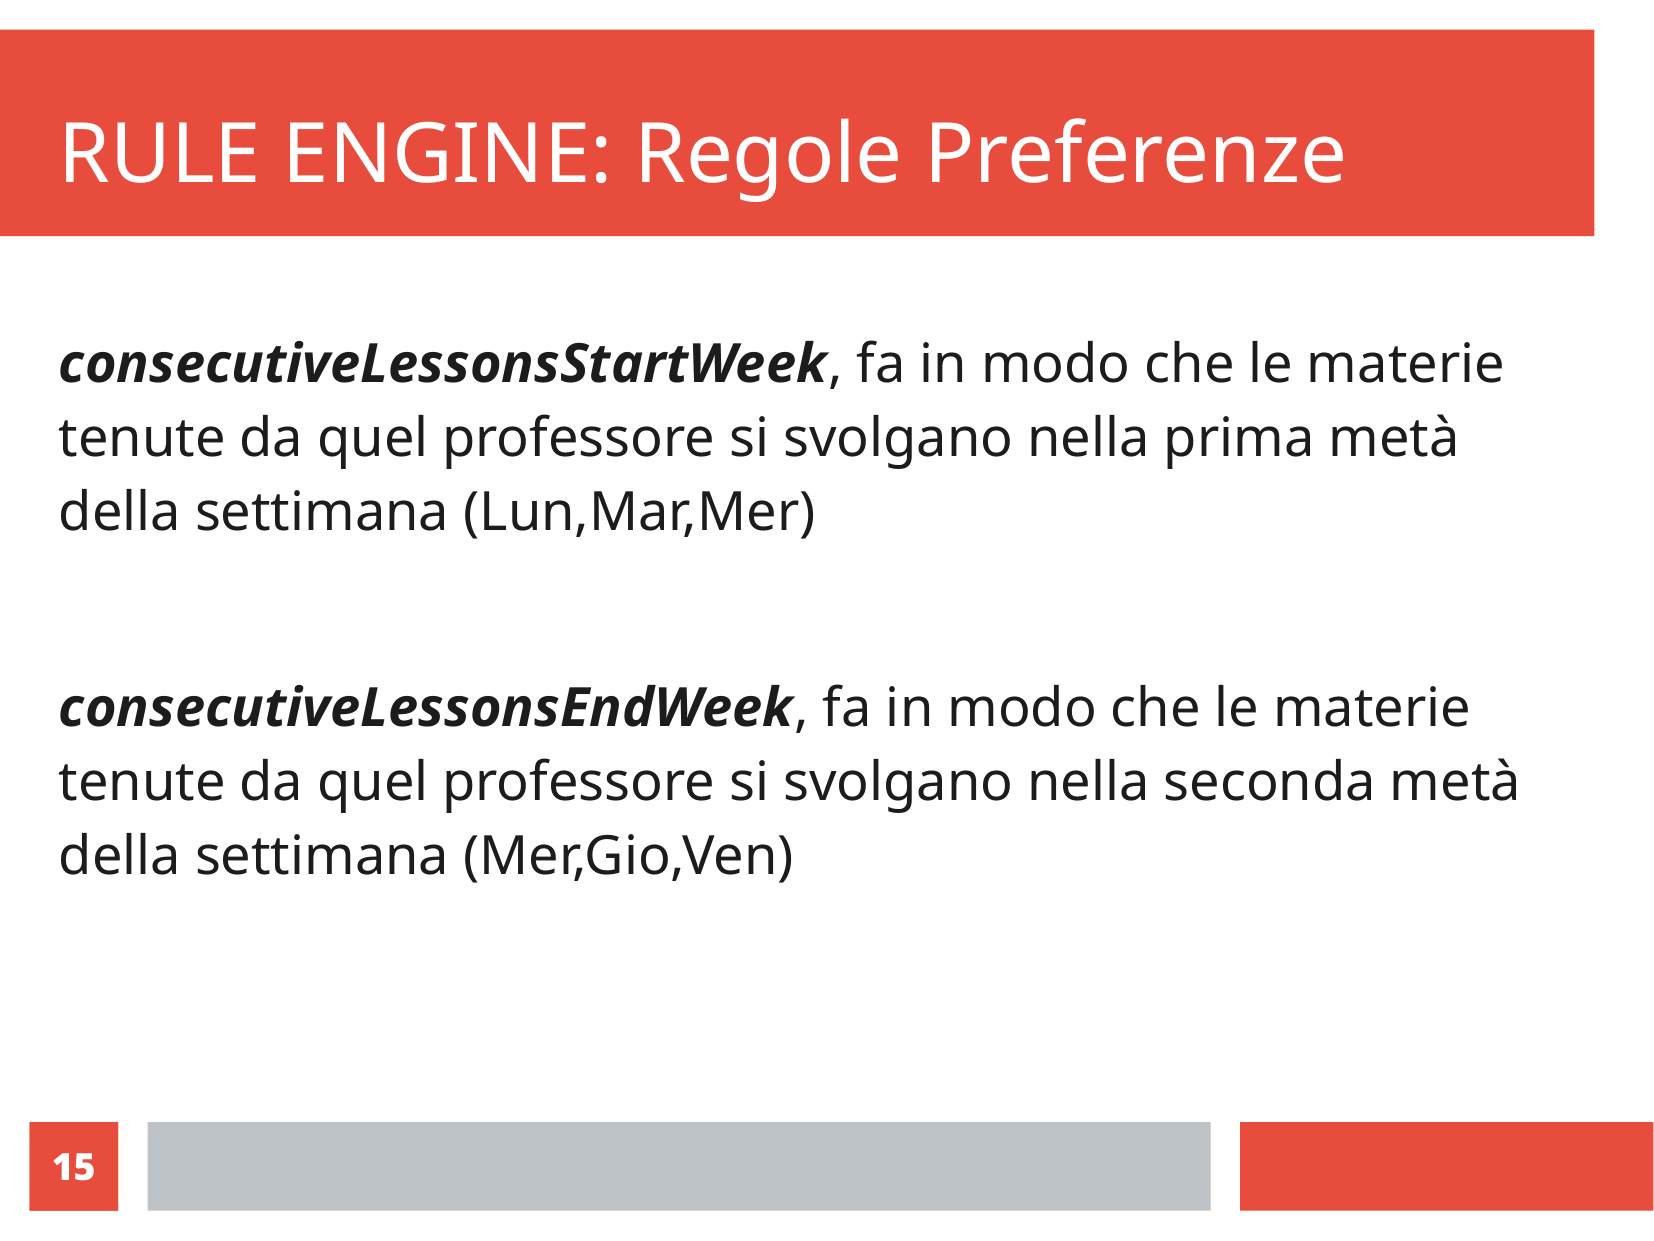

# RULE ENGINE: Regole Preferenze
consecutiveLessonsStartWeek, fa in modo che le materie tenute da quel professore si svolgano nella prima metà della settimana (Lun,Mar,Mer)
consecutiveLessonsEndWeek, fa in modo che le materie tenute da quel professore si svolgano nella seconda metà della settimana (Mer,Gio,Ven)
15